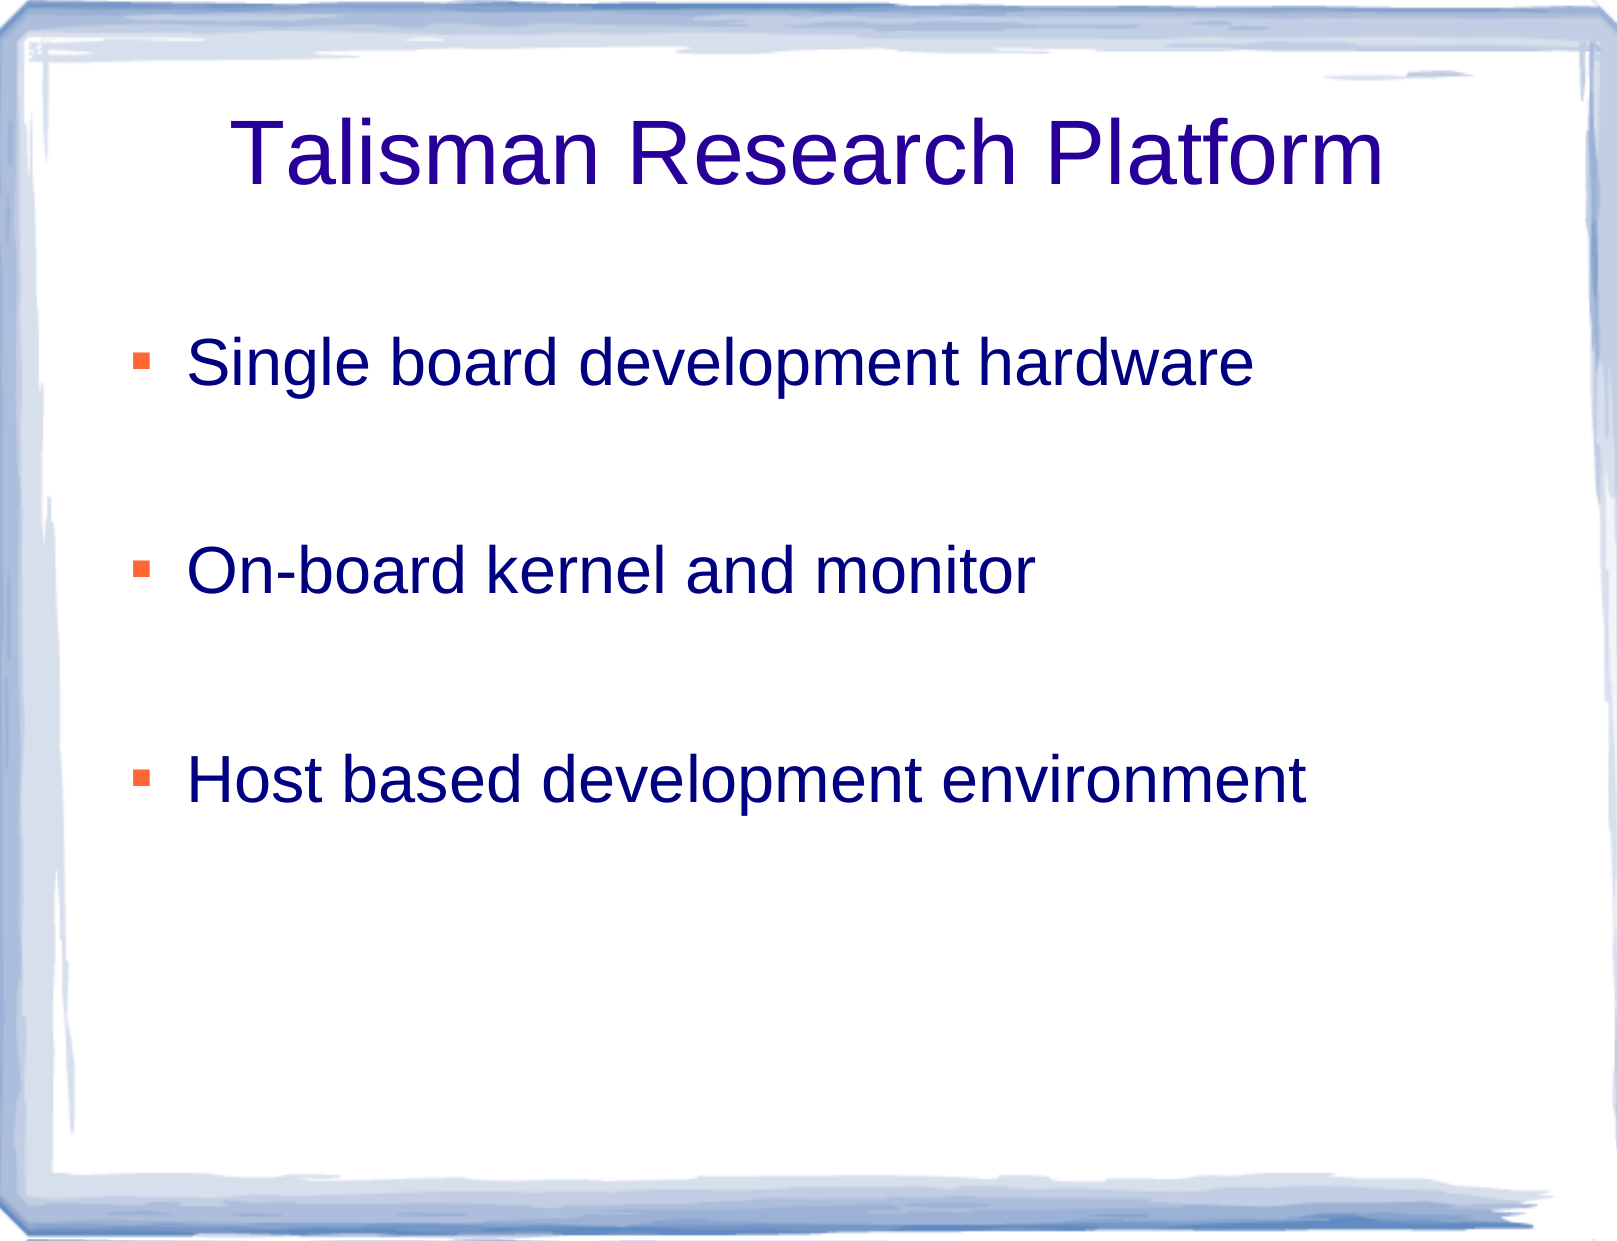

# Talisman Research Platform
Single board development hardware
On-board kernel and monitor
Host based development environment